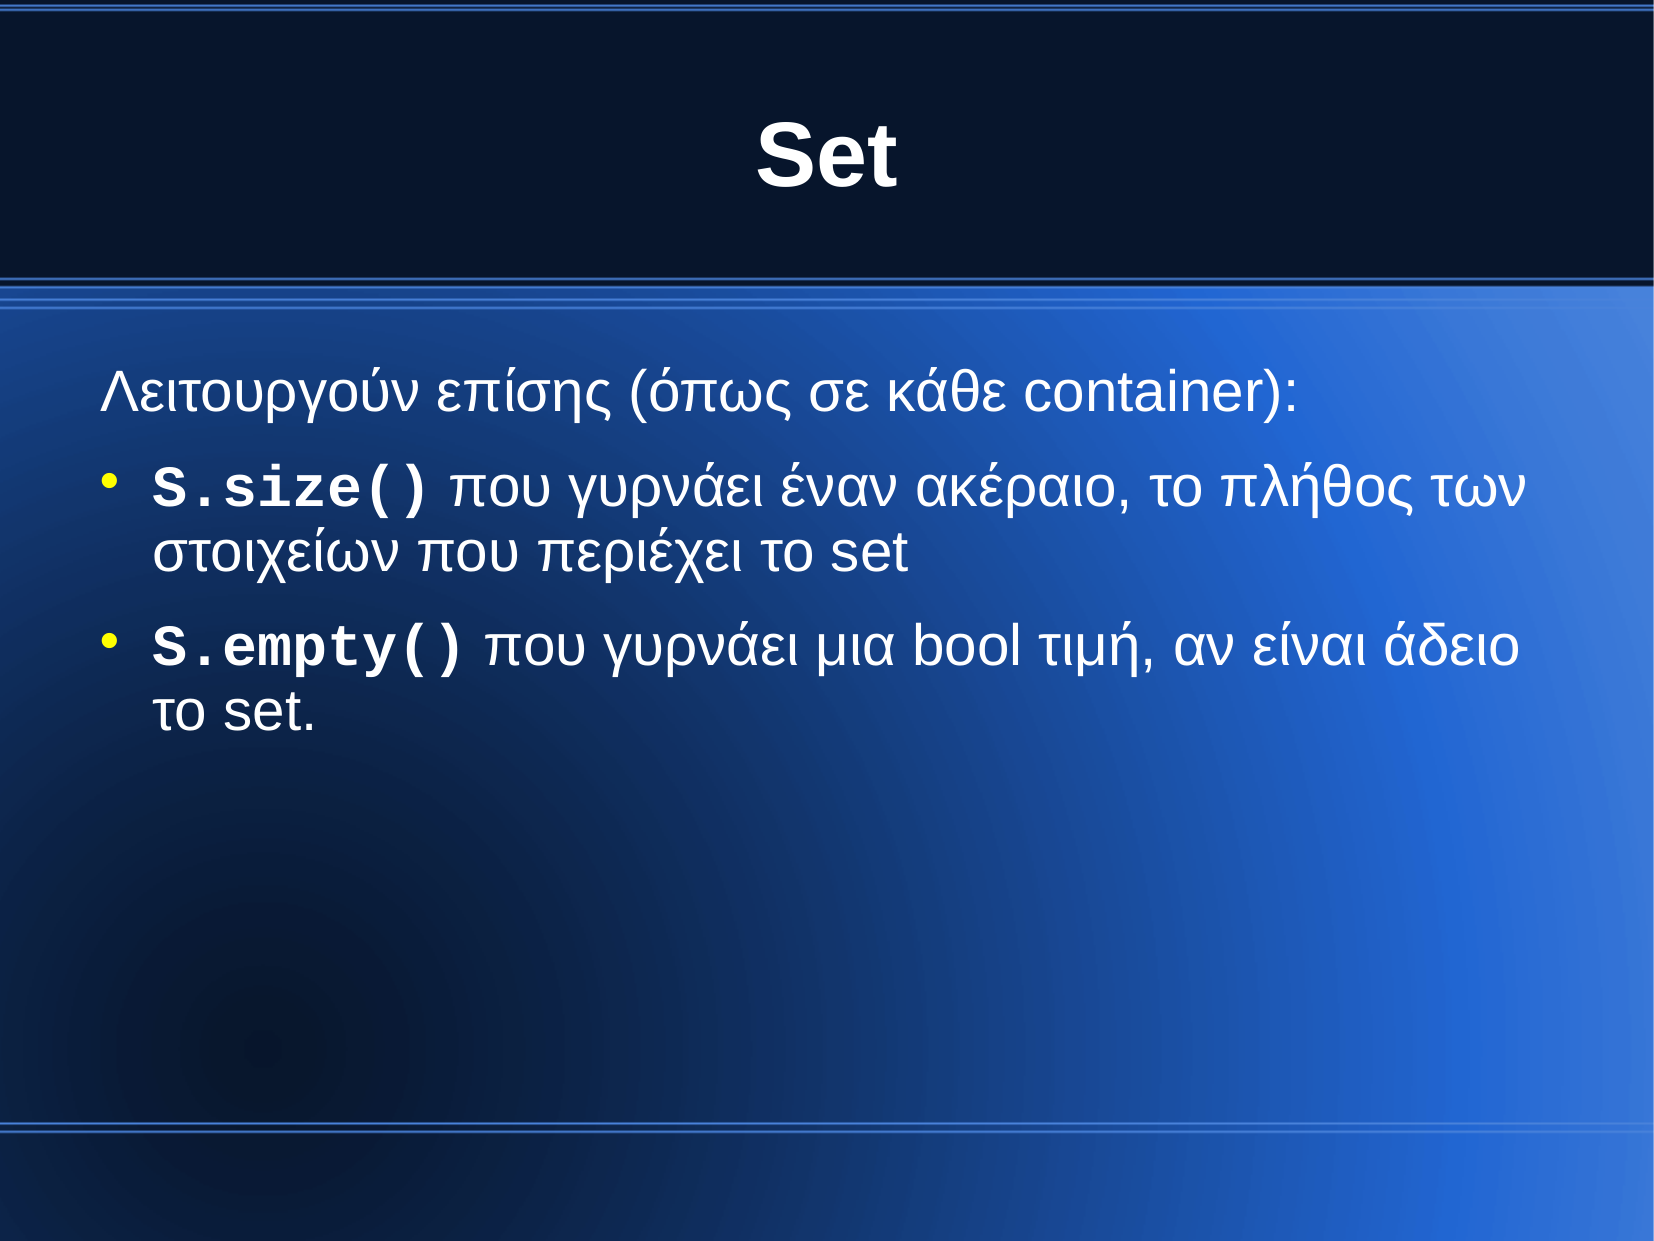

# Set
Λειτουργούν επίσης (όπως σε κάθε container):
S.size() που γυρνάει έναν ακέραιο, το πλήθος των στοιχείων που περιέχει το set
S.empty() που γυρνάει μια bool τιμή, αν είναι άδειο το set.